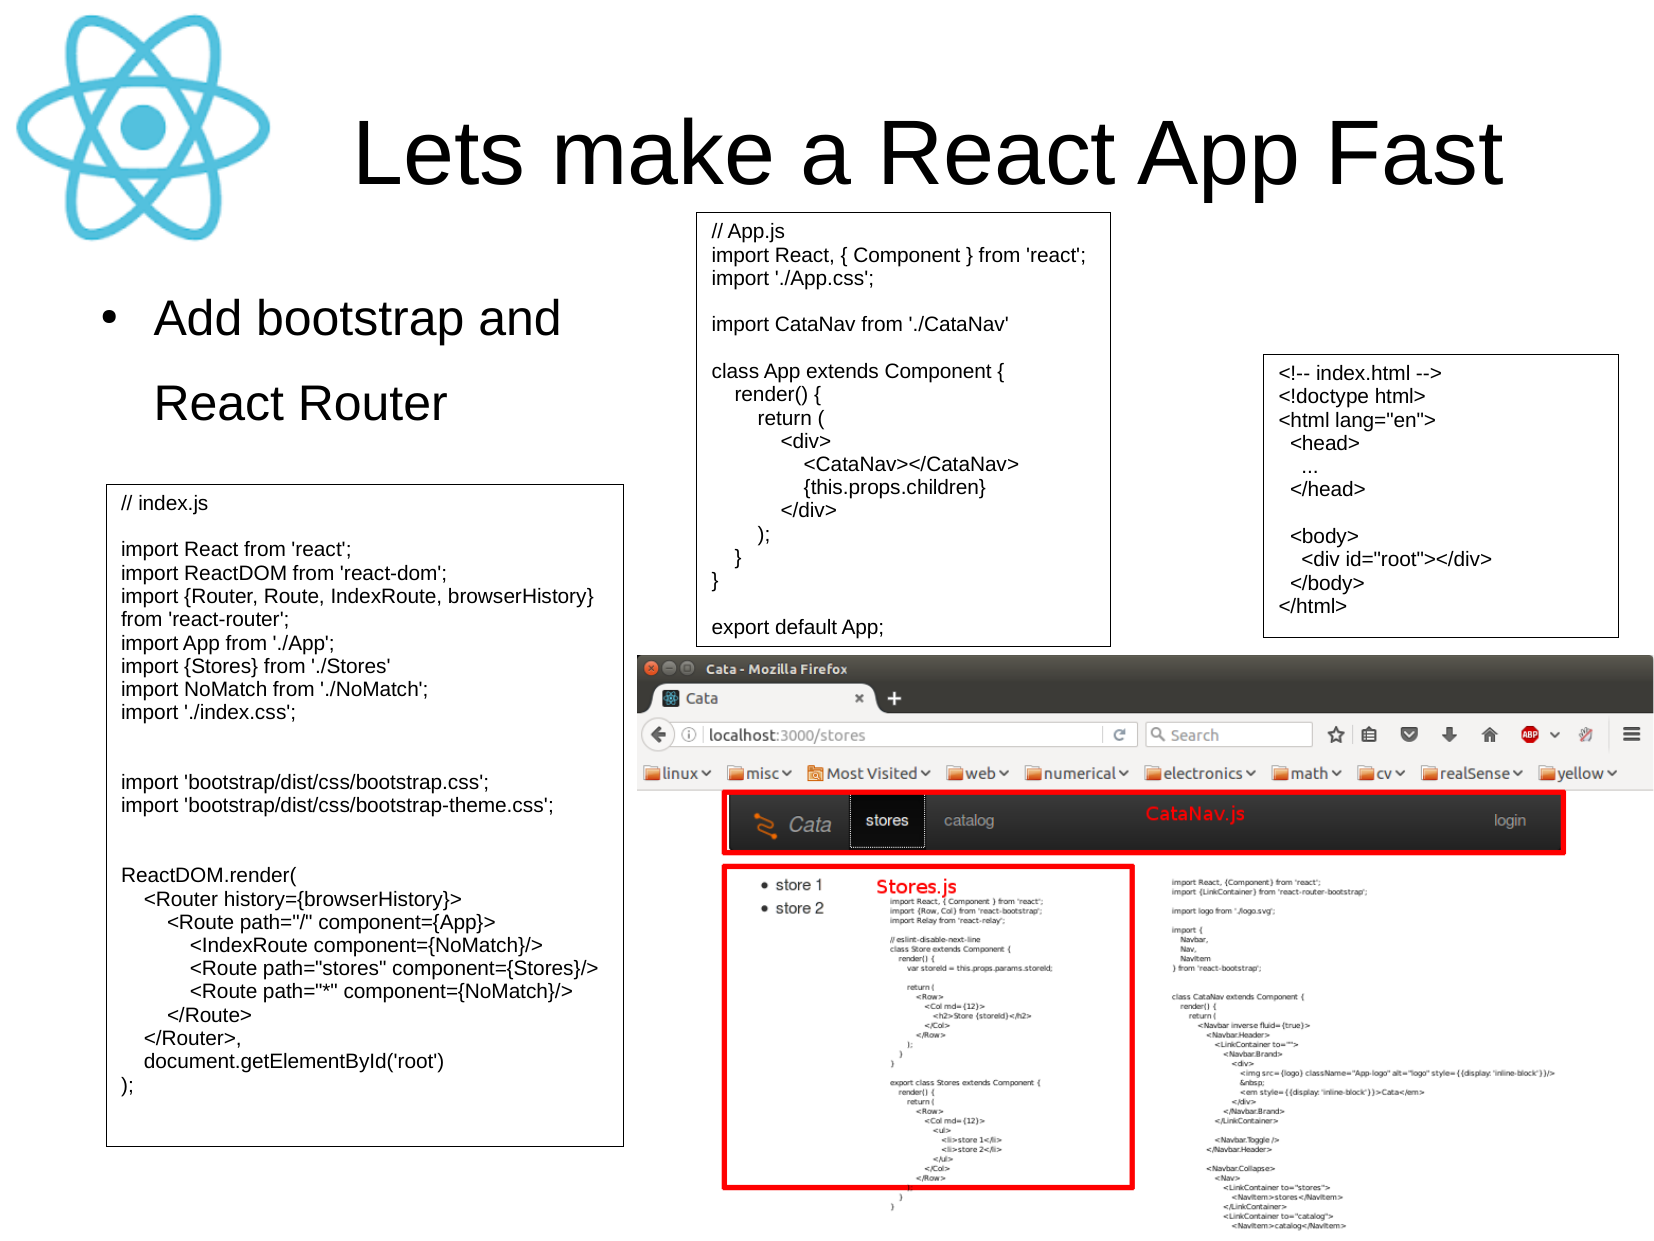

# Lets make a React App Fast
// App.js
import React, { Component } from 'react';
import './App.css';
import CataNav from './CataNav'
class App extends Component {
 render() {
 return (
 <div>
 <CataNav></CataNav>
 {this.props.children}
 </div>
 );
 }
}
export default App;
Add bootstrap and
React Router
<!-- index.html -->
<!doctype html>
<html lang="en">
 <head>
 ...
 </head>
 <body>
 <div id="root"></div>
 </body>
</html>
// index.js
import React from 'react';
import ReactDOM from 'react-dom';
import {Router, Route, IndexRoute, browserHistory} from 'react-router';
import App from './App';
import {Stores} from './Stores'
import NoMatch from './NoMatch';
import './index.css';
import 'bootstrap/dist/css/bootstrap.css';
import 'bootstrap/dist/css/bootstrap-theme.css';
ReactDOM.render(
 <Router history={browserHistory}>
 <Route path="/" component={App}>
 <IndexRoute component={NoMatch}/>
 <Route path="stores" component={Stores}/>
 <Route path="*" component={NoMatch}/>
 </Route>
 </Router>,
 document.getElementById('root')
);